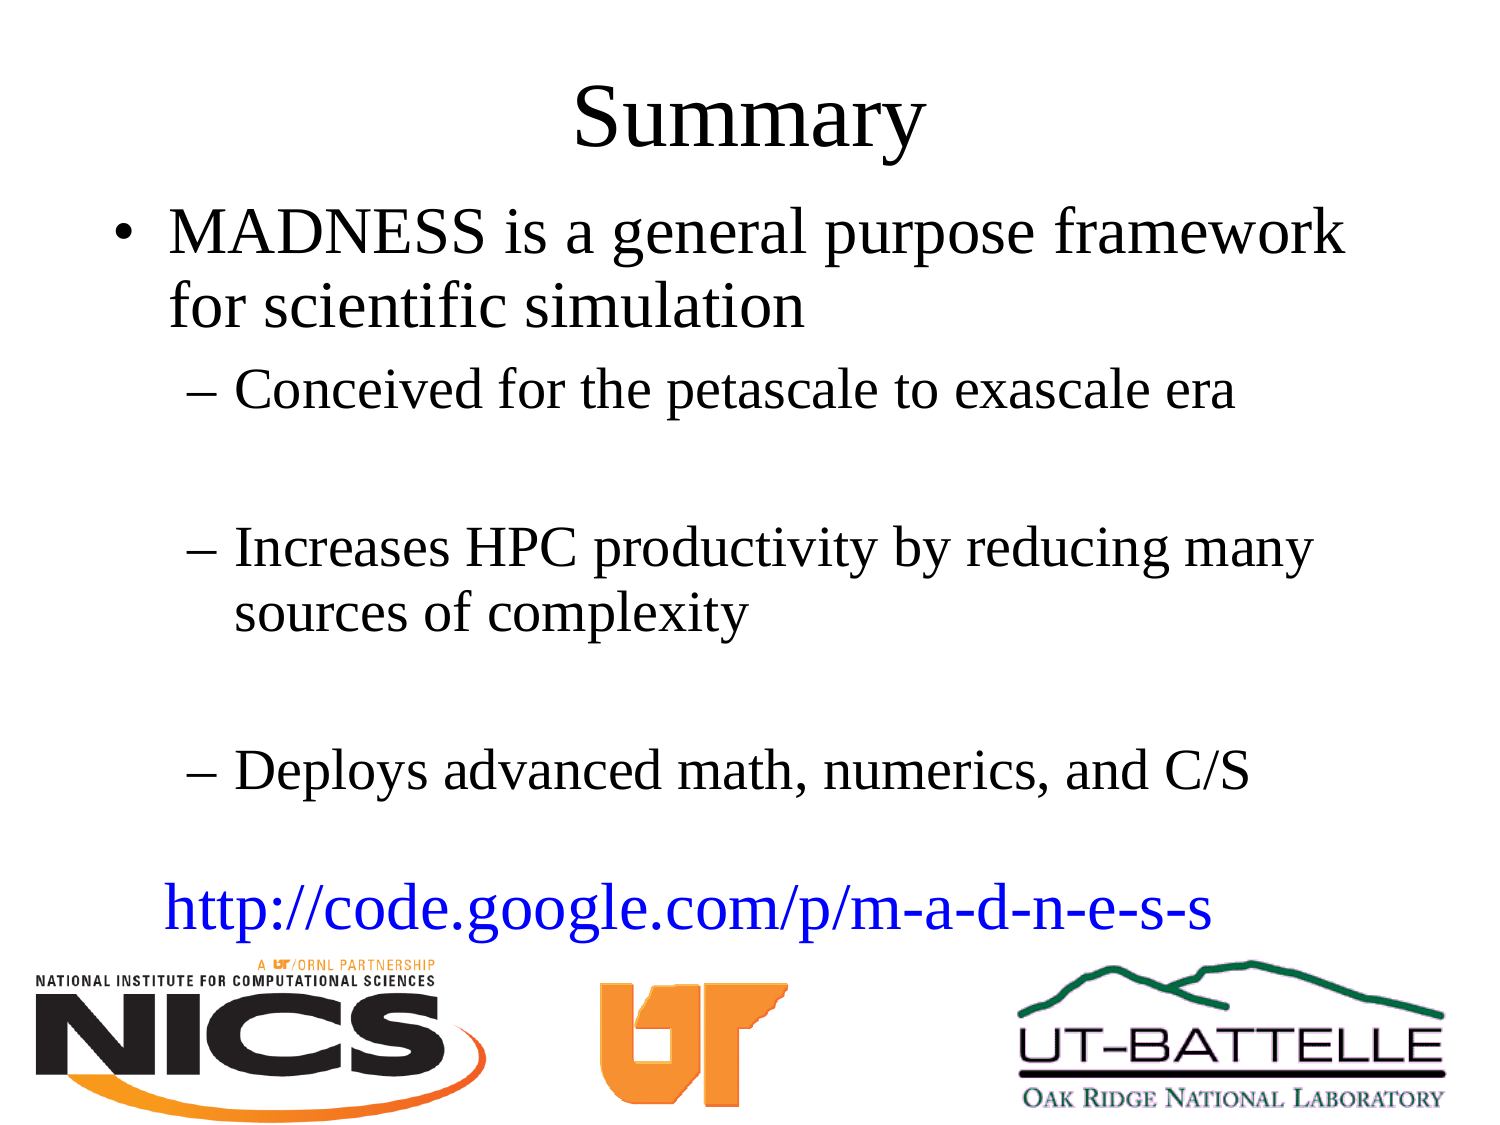

# Summary
MADNESS is a general purpose framework for scientific simulation
Conceived for the petascale to exascale era
Increases HPC productivity by reducing many sources of complexity
Deploys advanced math, numerics, and C/S
http://code.google.com/p/m-a-d-n-e-s-s